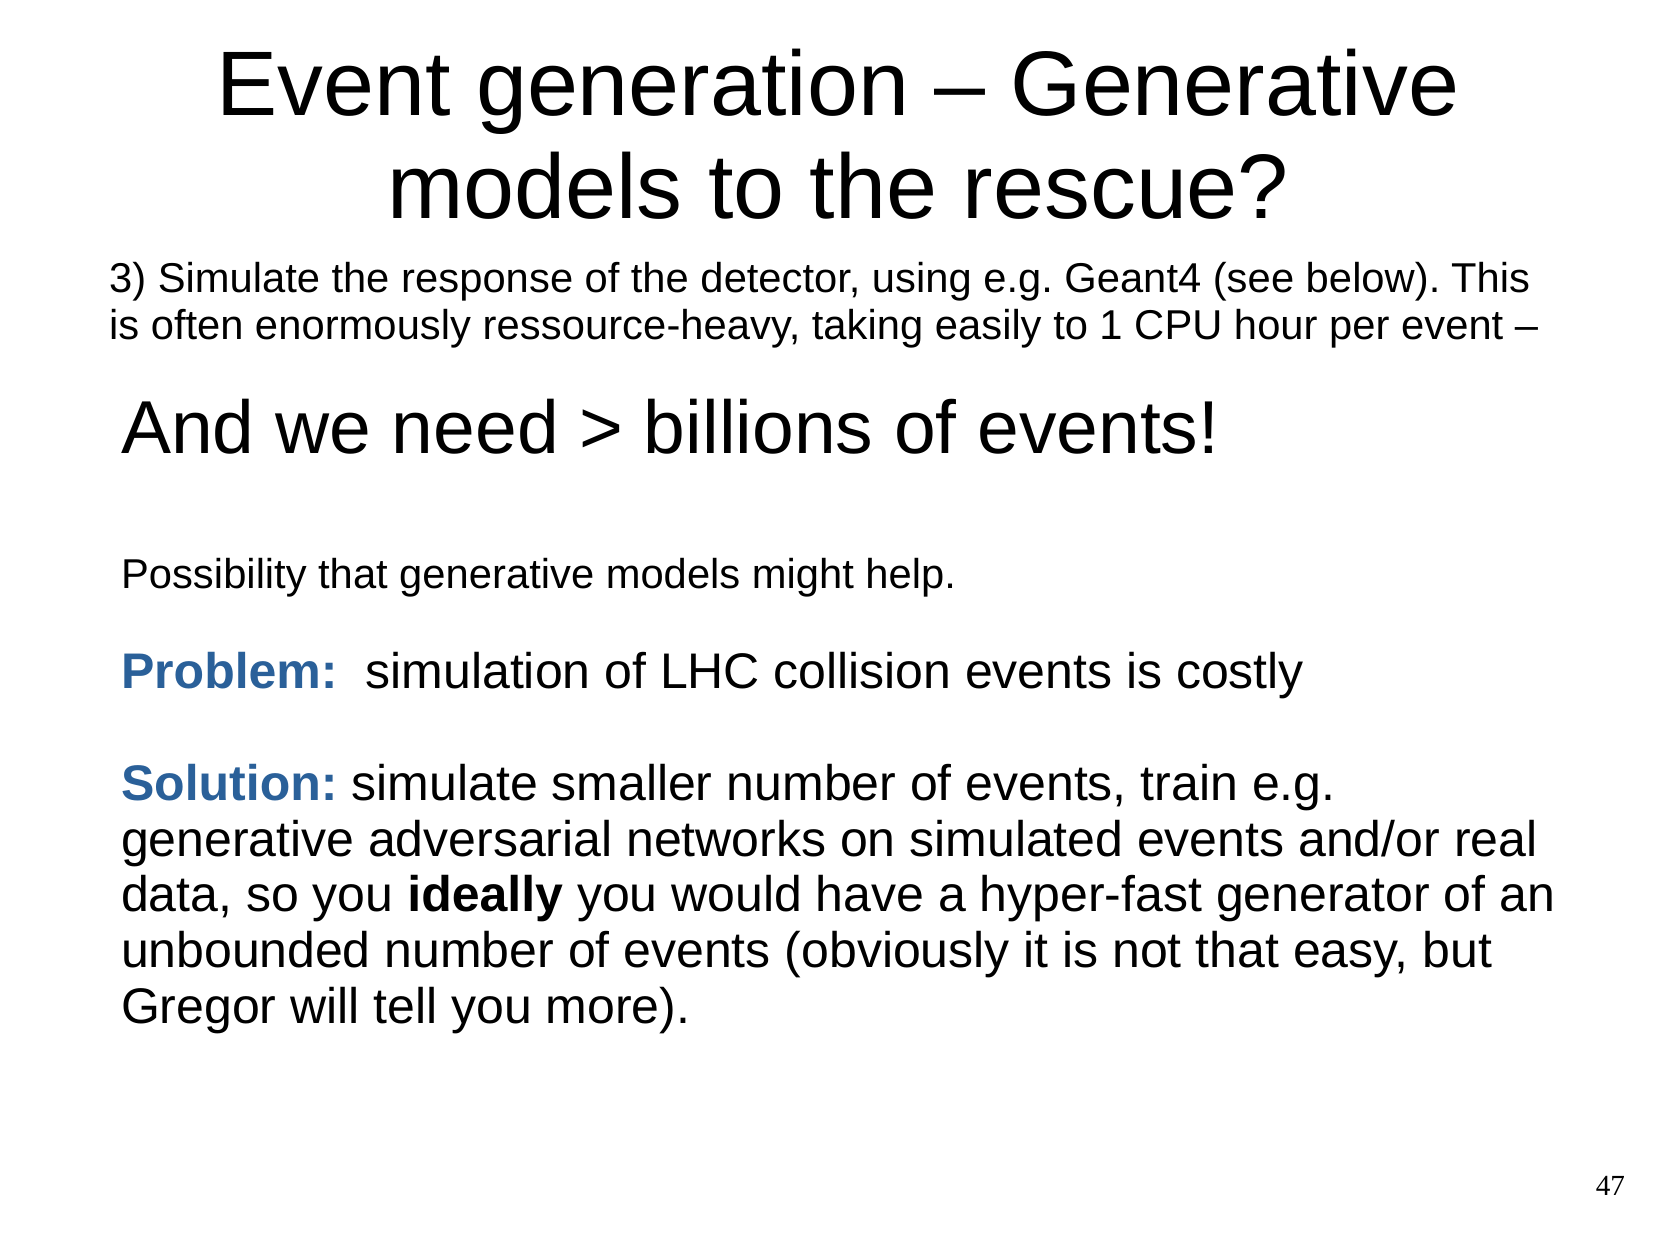

# Event generation – Generative models to the rescue?
3) Simulate the response of the detector, using e.g. Geant4 (see below). This is often enormously ressource-heavy, taking easily to 1 CPU hour per event –
And we need > billions of events!
Possibility that generative models might help.
Problem: simulation of LHC collision events is costly
Solution: simulate smaller number of events, train e.g. generative adversarial networks on simulated events and/or real data, so you ideally you would have a hyper-fast generator of an
unbounded number of events (obviously it is not that easy, but Gregor will tell you more).
47